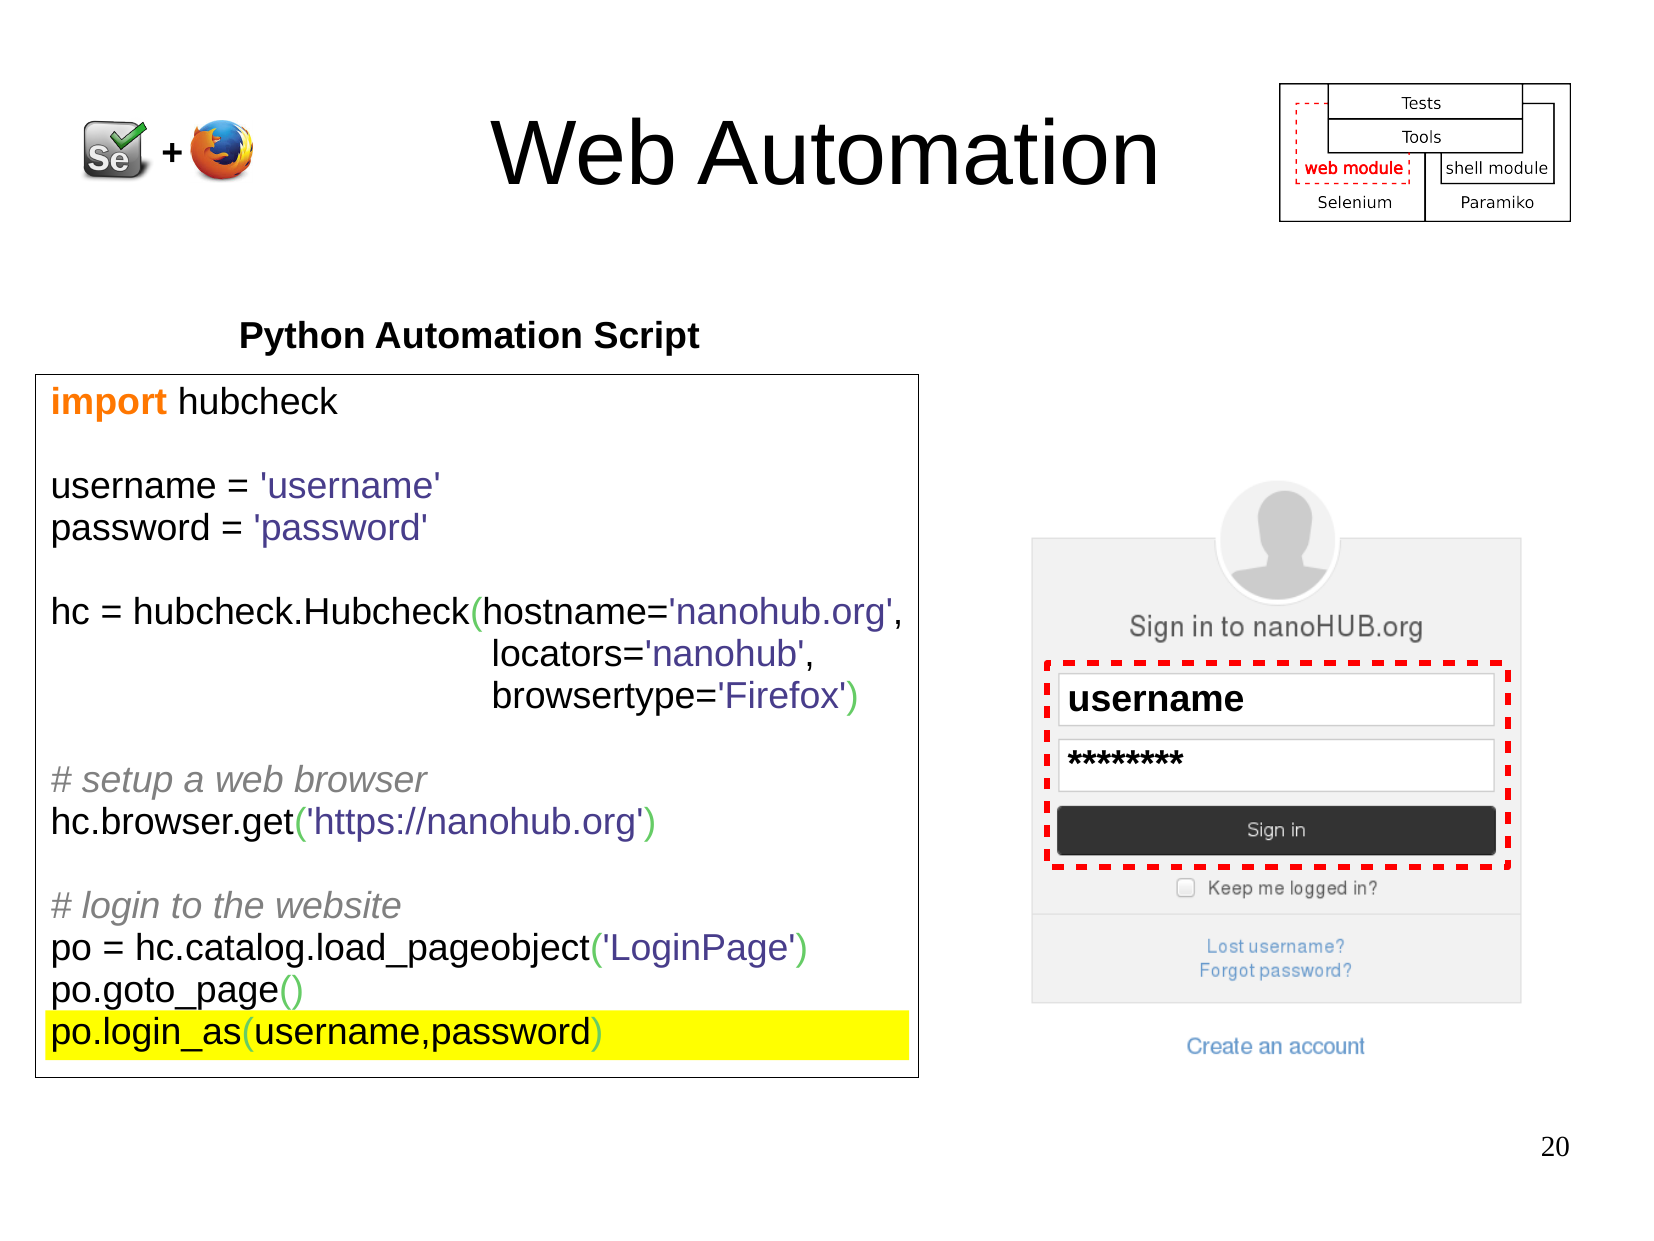

# Web Automation
+
Python Automation Script
import hubcheck
username = 'username'
password = 'password'
hc = hubcheck.Hubcheck(hostname='nanohub.org',
 locators='nanohub',
 browsertype='Firefox')
# setup a web browser
hc.browser.get('https://nanohub.org')
# login to the website
po = hc.catalog.load_pageobject('LoginPage')
po.goto_page()
po.login_as(username,password)
username
********
20